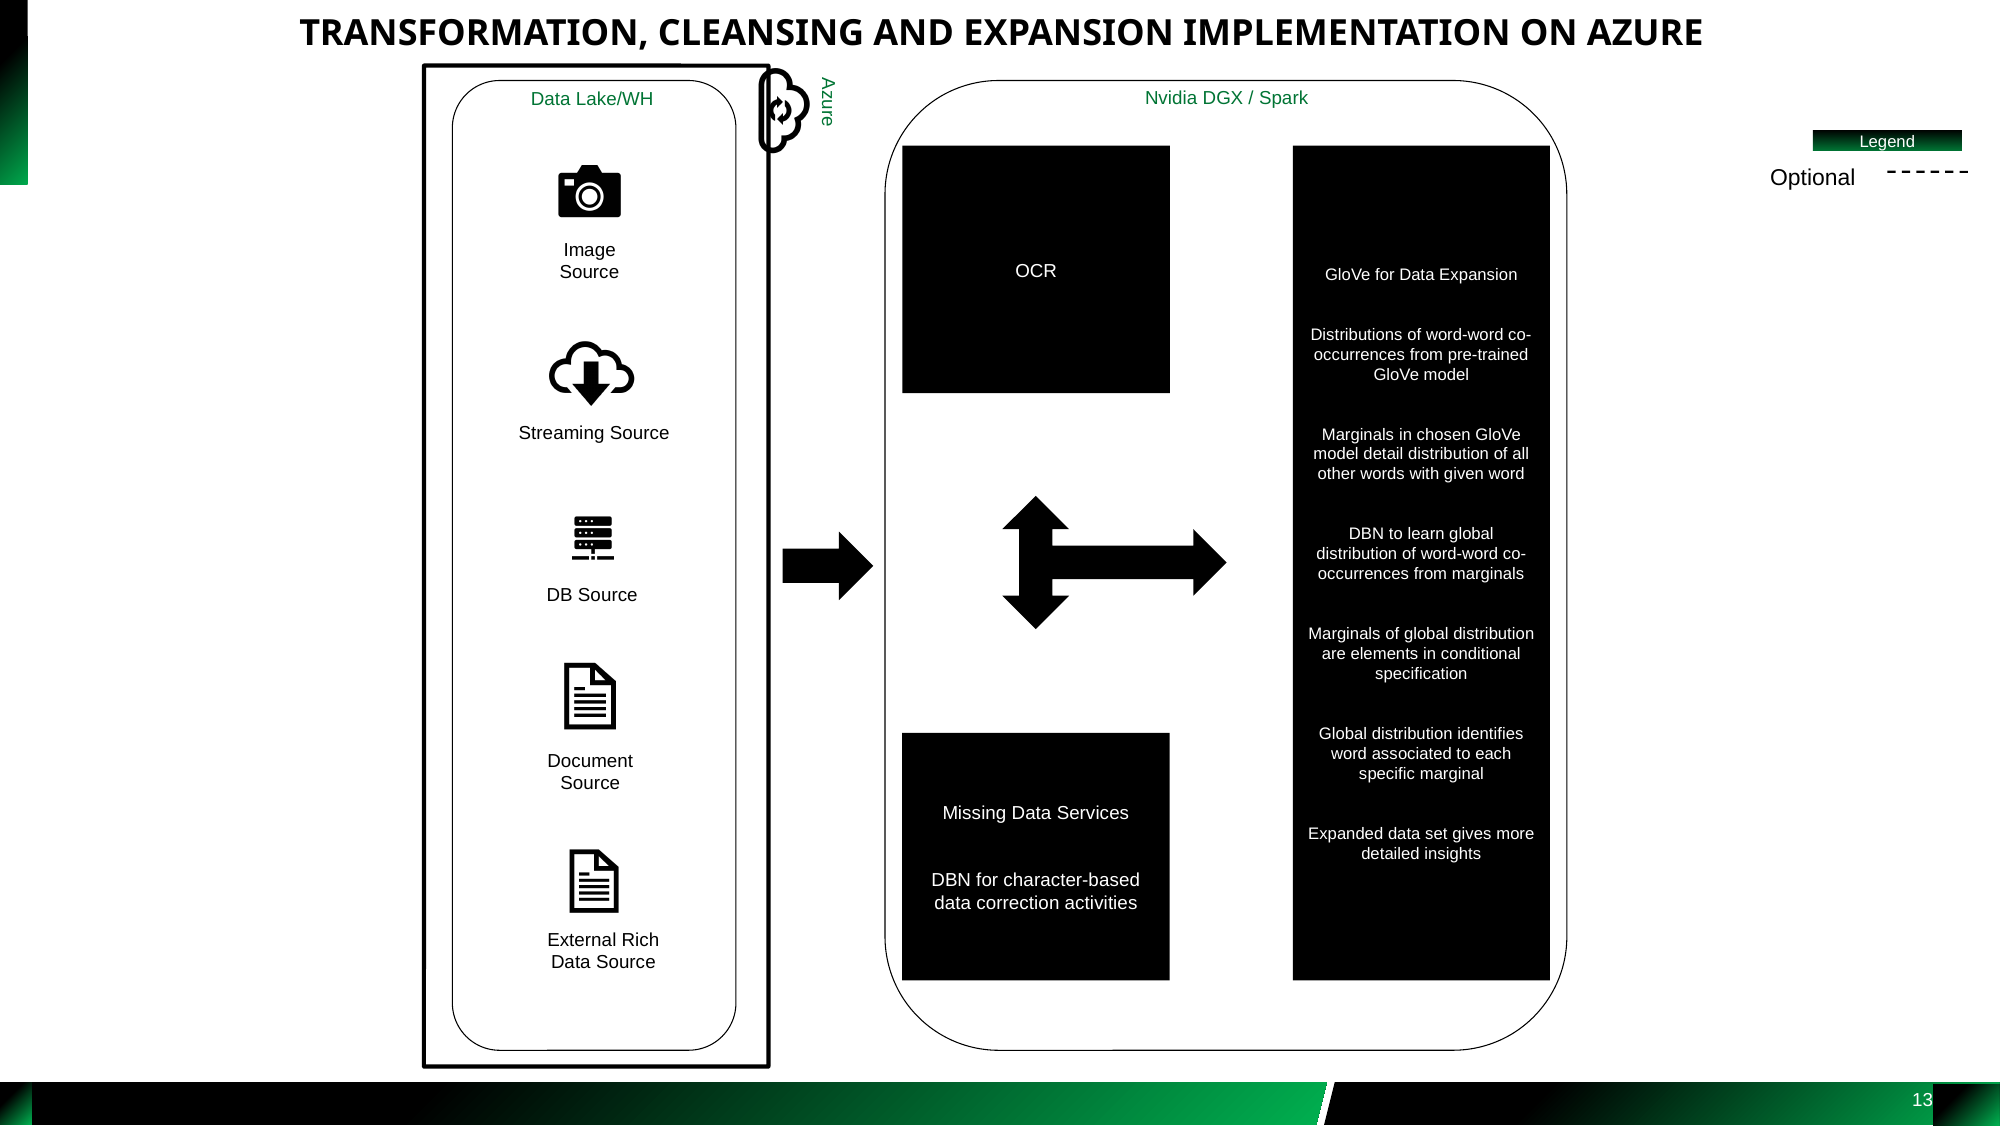

transformation, cleansing and expansion implementation on AZURE
Nvidia DGX / Spark
Data Lake/WH
Azure
Legend
OCR
GloVe for Data Expansion
Distributions of word-word co-occurrences from pre-trained GloVe model
Marginals in chosen GloVe model detail distribution of all other words with given word
DBN to learn global distribution of word-word co-occurrences from marginals
Marginals of global distribution are elements in conditional specification
Global distribution identifies word associated to each specific marginal
Expanded data set gives more detailed insights
Optional
Image Source
Streaming Source
DB Source
Missing Data Services
DBN for character-based data correction activities
Document Source
External Rich Data Source